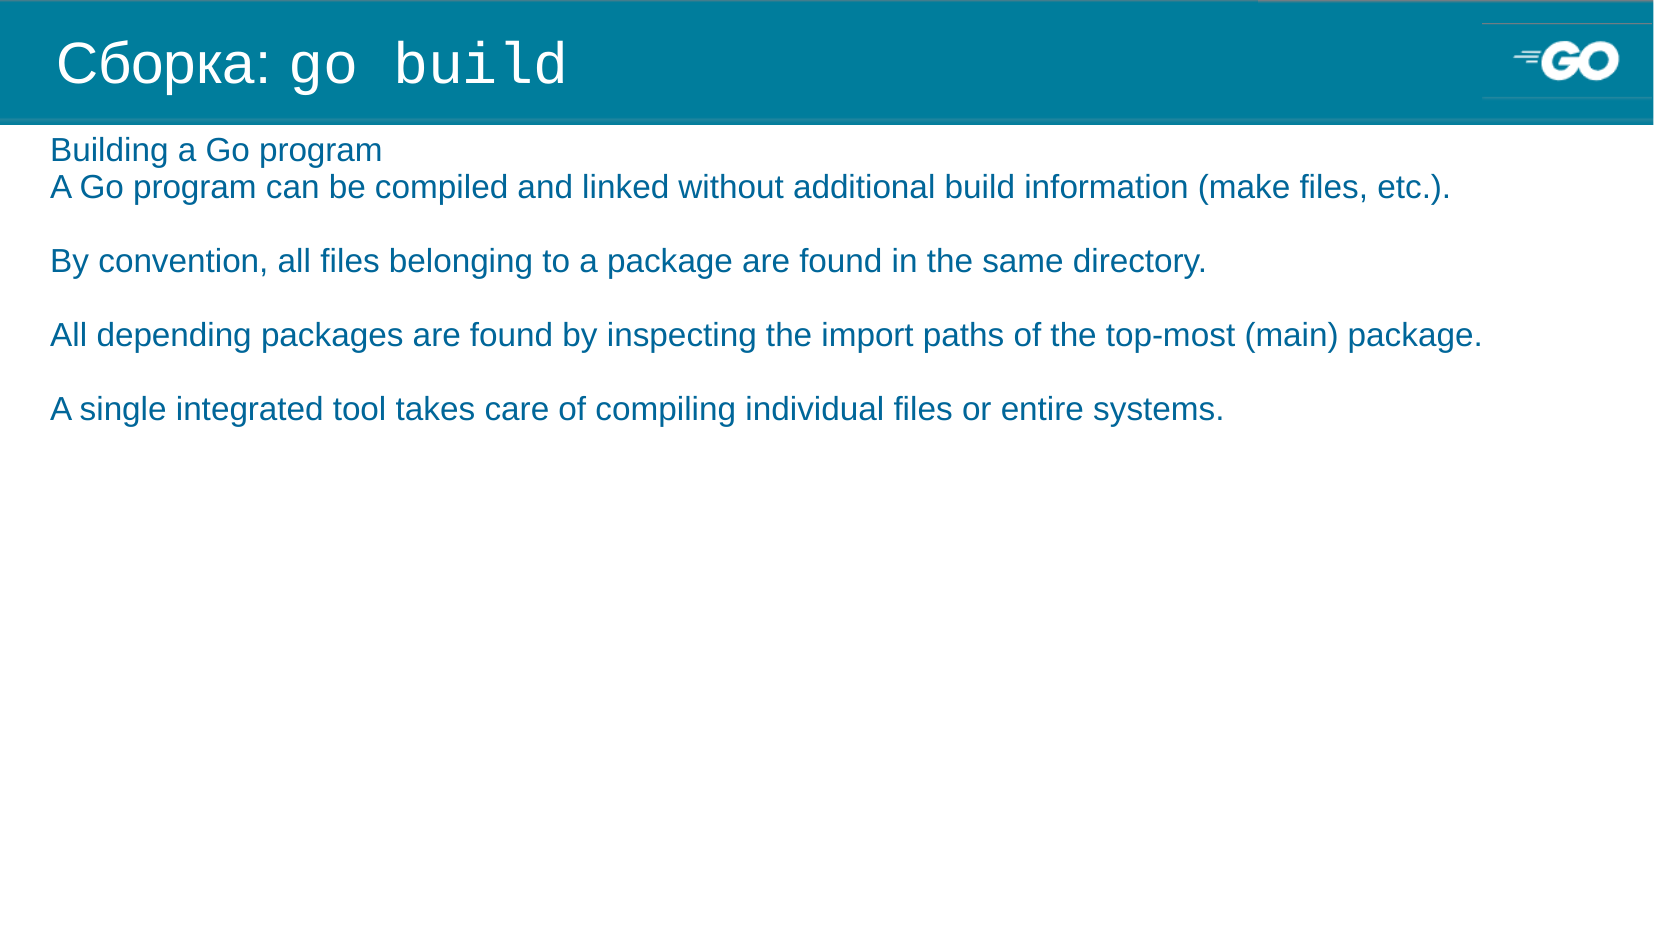

Сборка: go build
Building a Go program
A Go program can be compiled and linked without additional build information (make files, etc.).
By convention, all files belonging to a package are found in the same directory.
All depending packages are found by inspecting the import paths of the top-most (main) package.
A single integrated tool takes care of compiling individual files or entire systems.